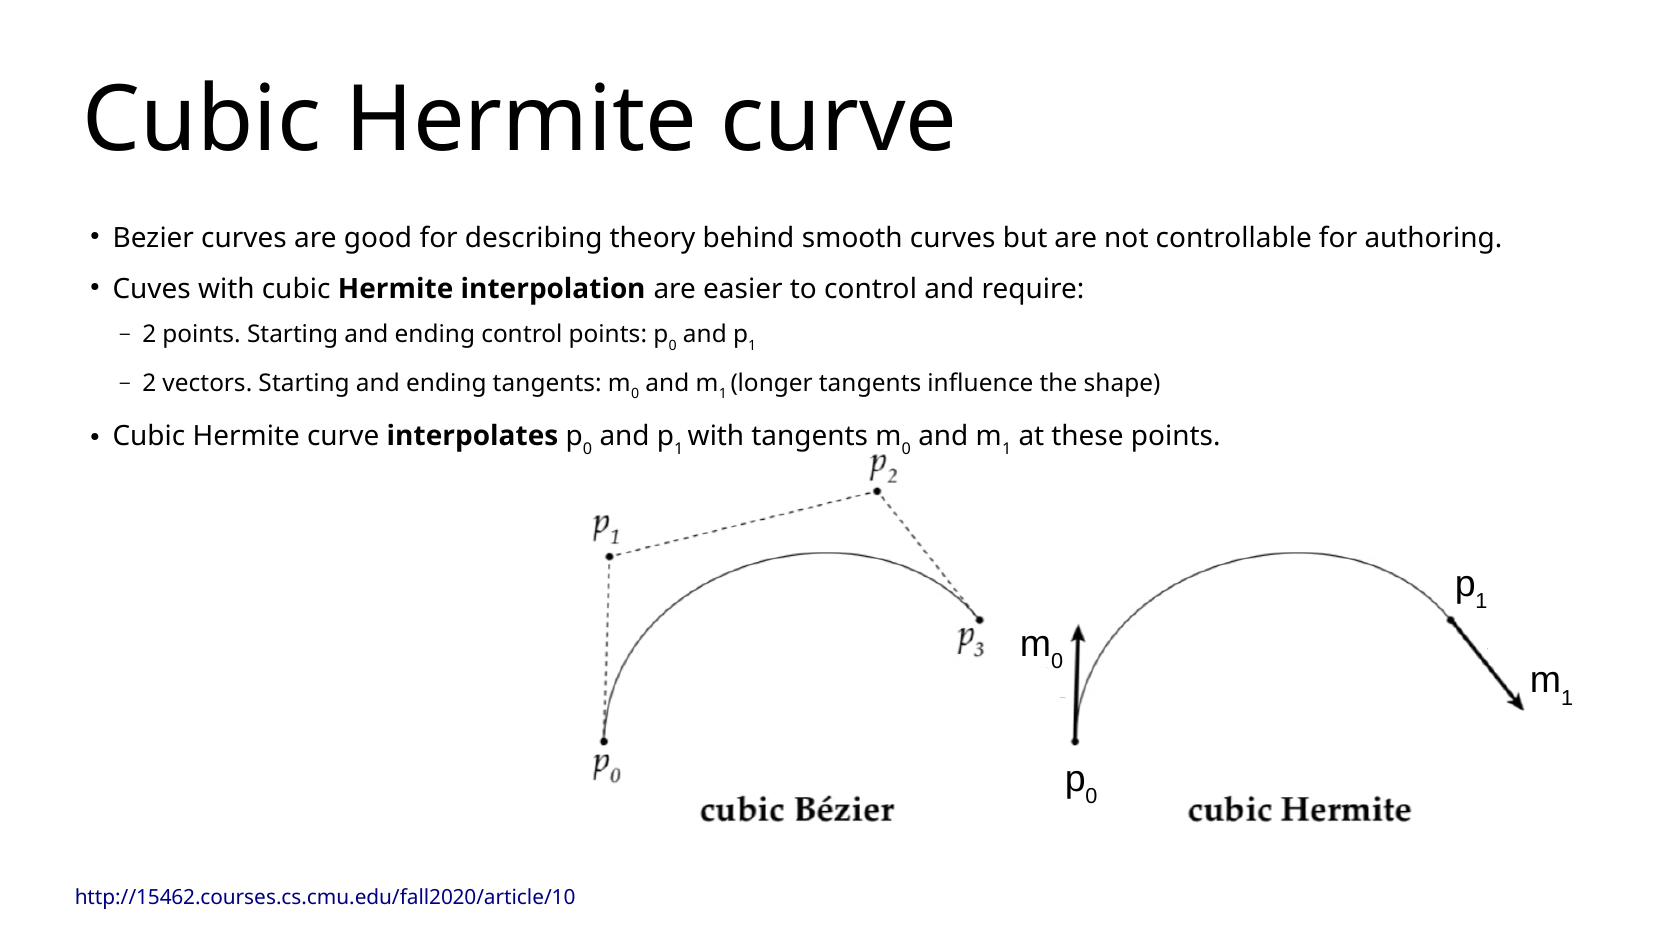

# Cubic Hermite curve
Bezier curves are good for describing theory behind smooth curves but are not controllable for authoring.
Cuves with cubic Hermite interpolation are easier to control and require:
2 points. Starting and ending control points: p0 and p1
2 vectors. Starting and ending tangents: m0 and m1 (longer tangents influence the shape)
Cubic Hermite curve interpolates p0 and p1 with tangents m0 and m1 at these points.
p1
m0
m1
p0
http://15462.courses.cs.cmu.edu/fall2020/article/10